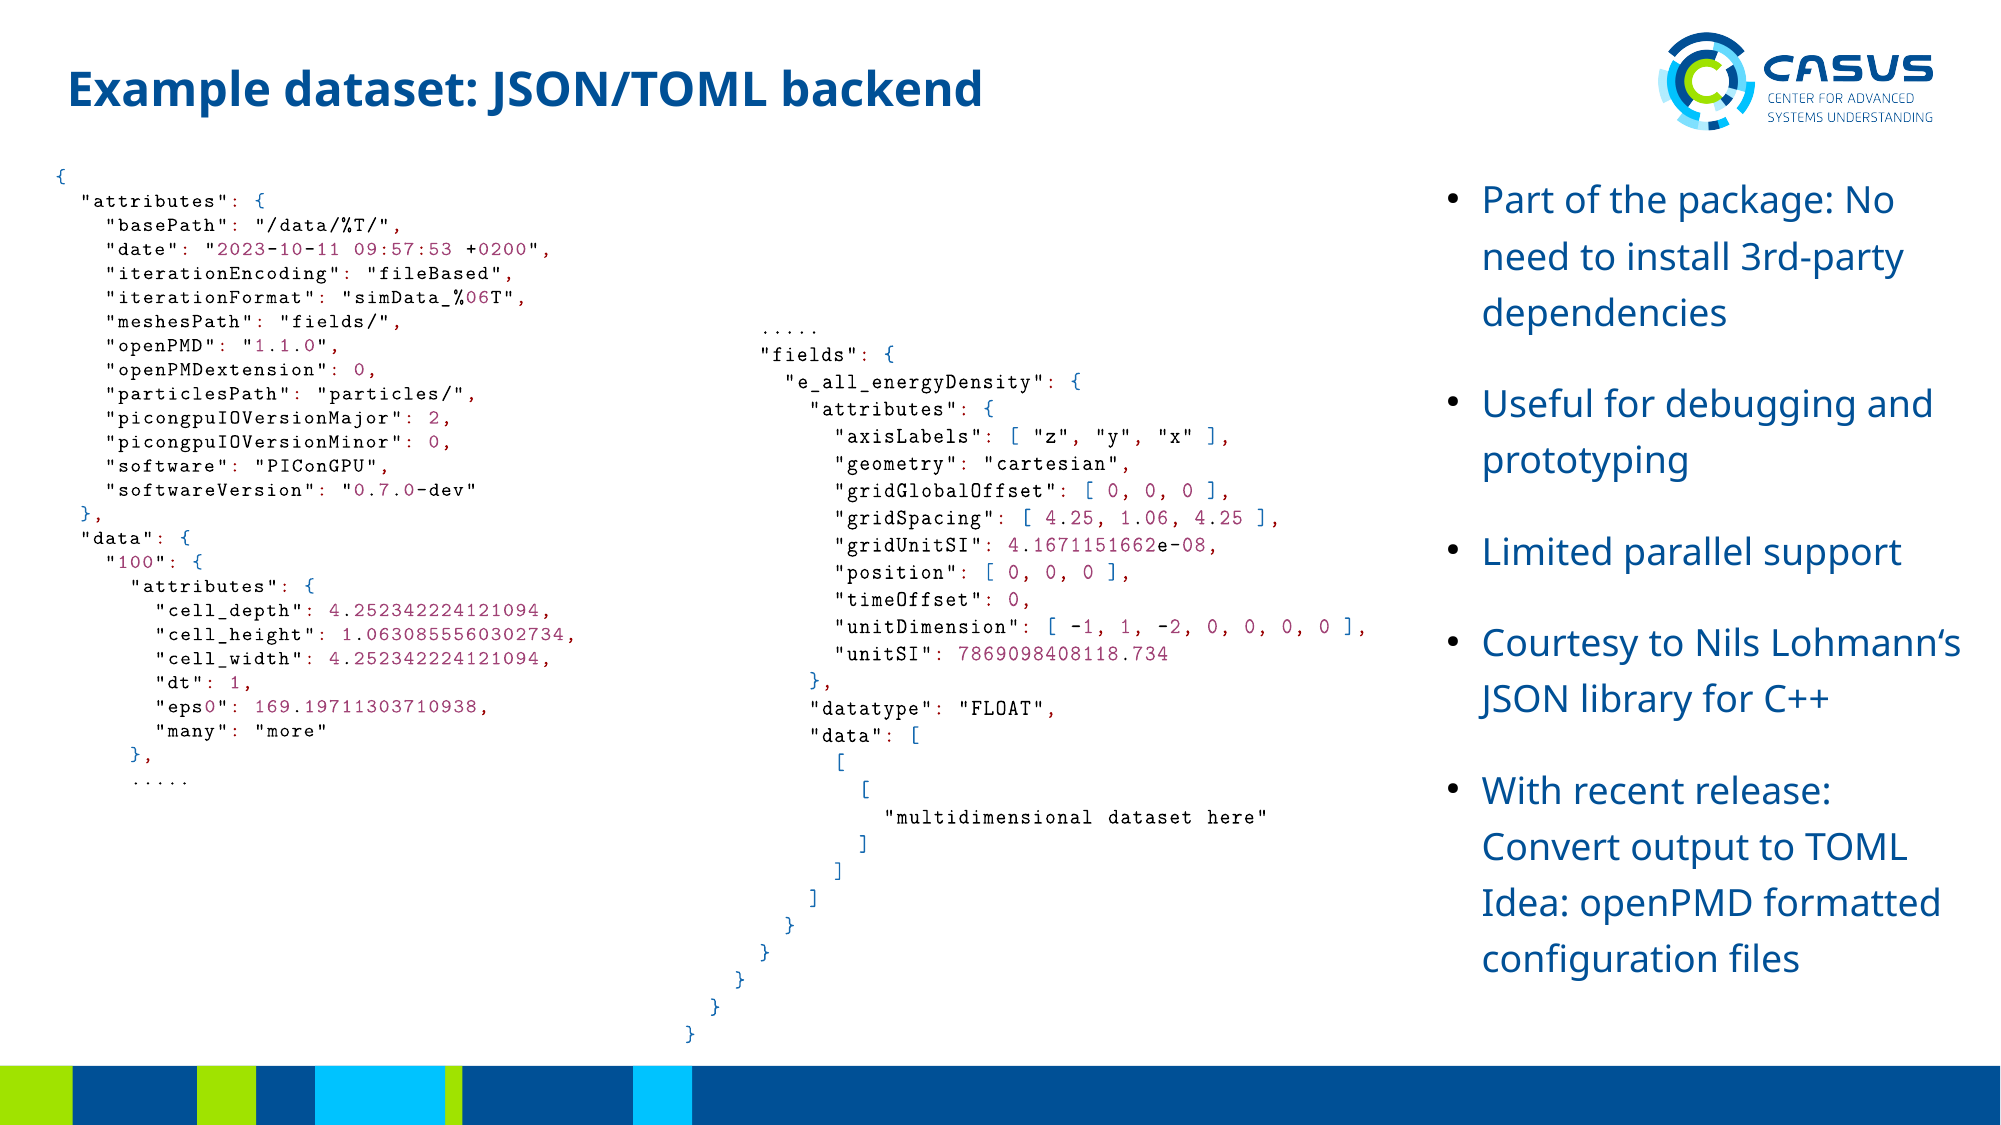

# Example dataset: JSON/TOML backend
Part of the package: No need to install 3rd-party dependencies
Useful for debugging and prototyping
Limited parallel support
Courtesy to Nils Lohmann‘s JSON library for C++
With recent release:
Convert output to TOML
Idea: openPMD formatted configuration files